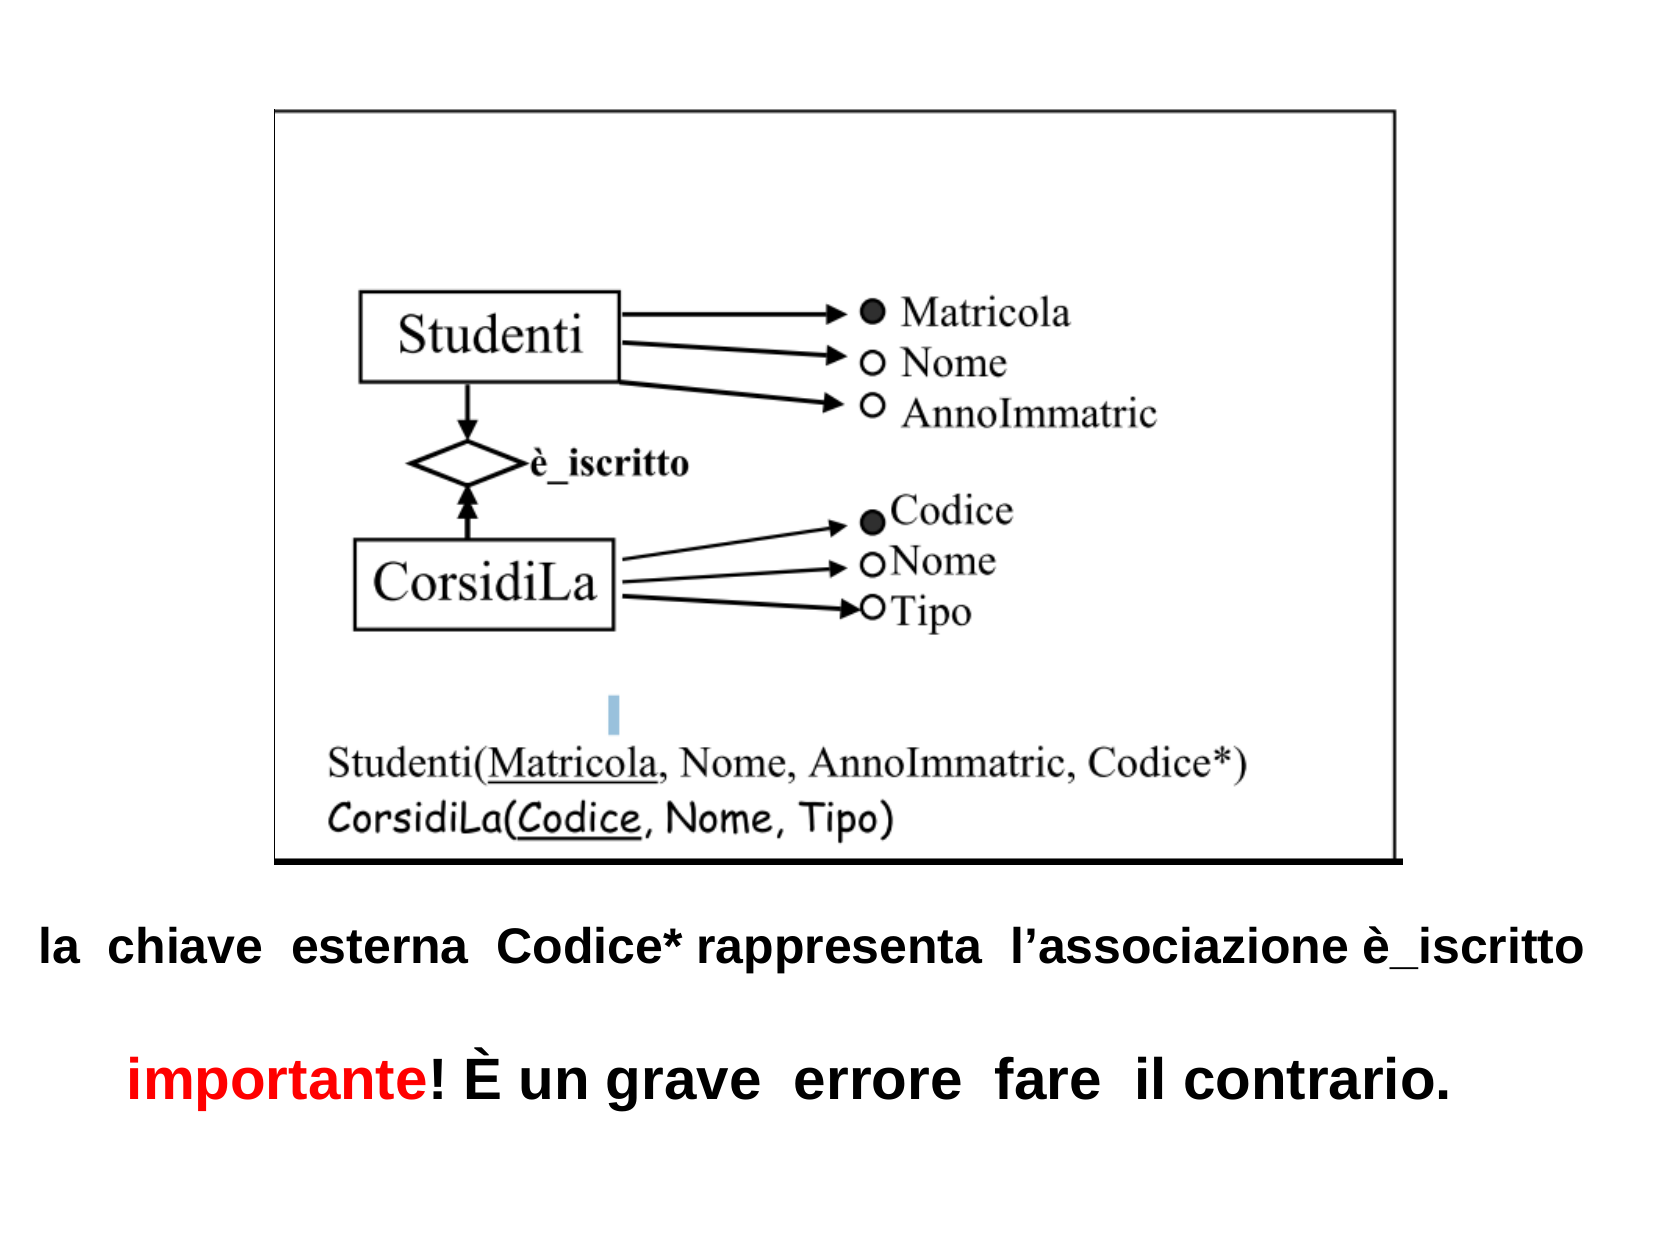

la chiave esterna Codice* rappresenta l’associazione è_iscritto
importante! È un grave errore fare il contrario.